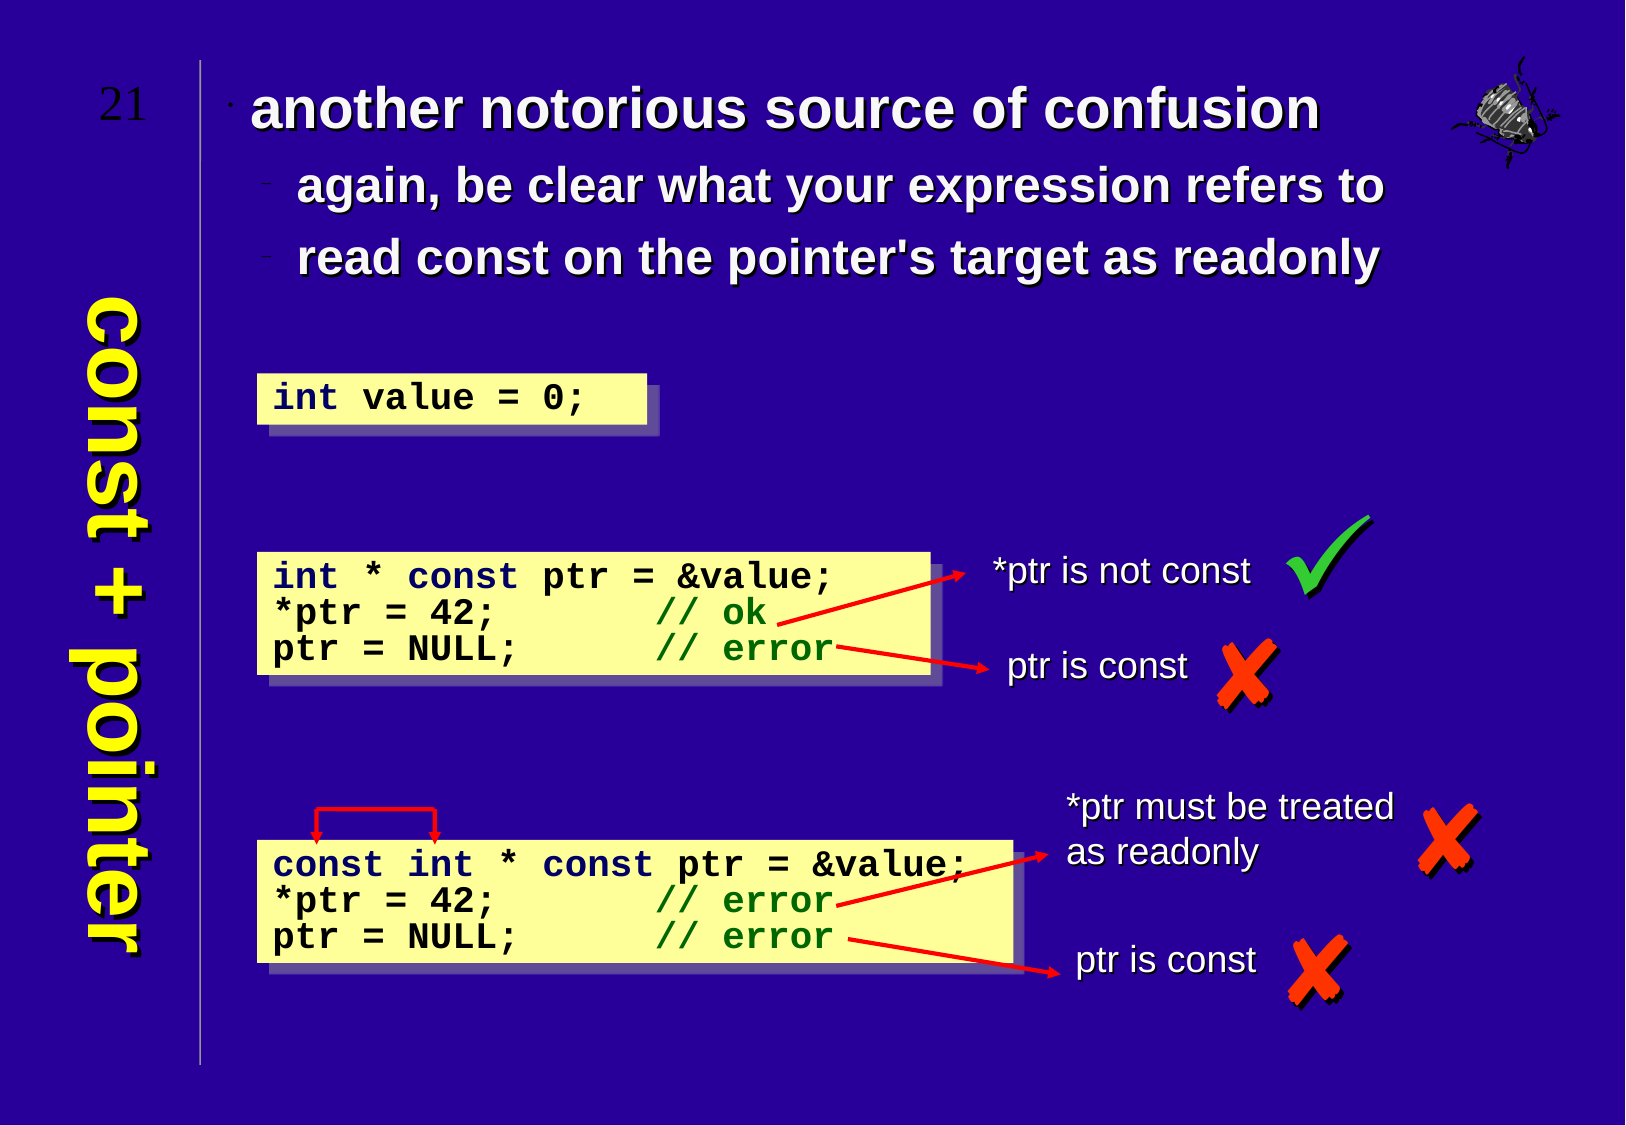

21
 another notorious source of confusion
again, be clear what your expression refers to
read const on the pointer's target as readonly
# const + pointer
int value = 0;

*ptr is not const
int * const ptr = &value;
*ptr = 42; // ok
ptr = NULL; // error

ptr is const

*ptr must be treated
as readonly
const int * const ptr = &value;
*ptr = 42; // error
ptr = NULL; // error

ptr is const